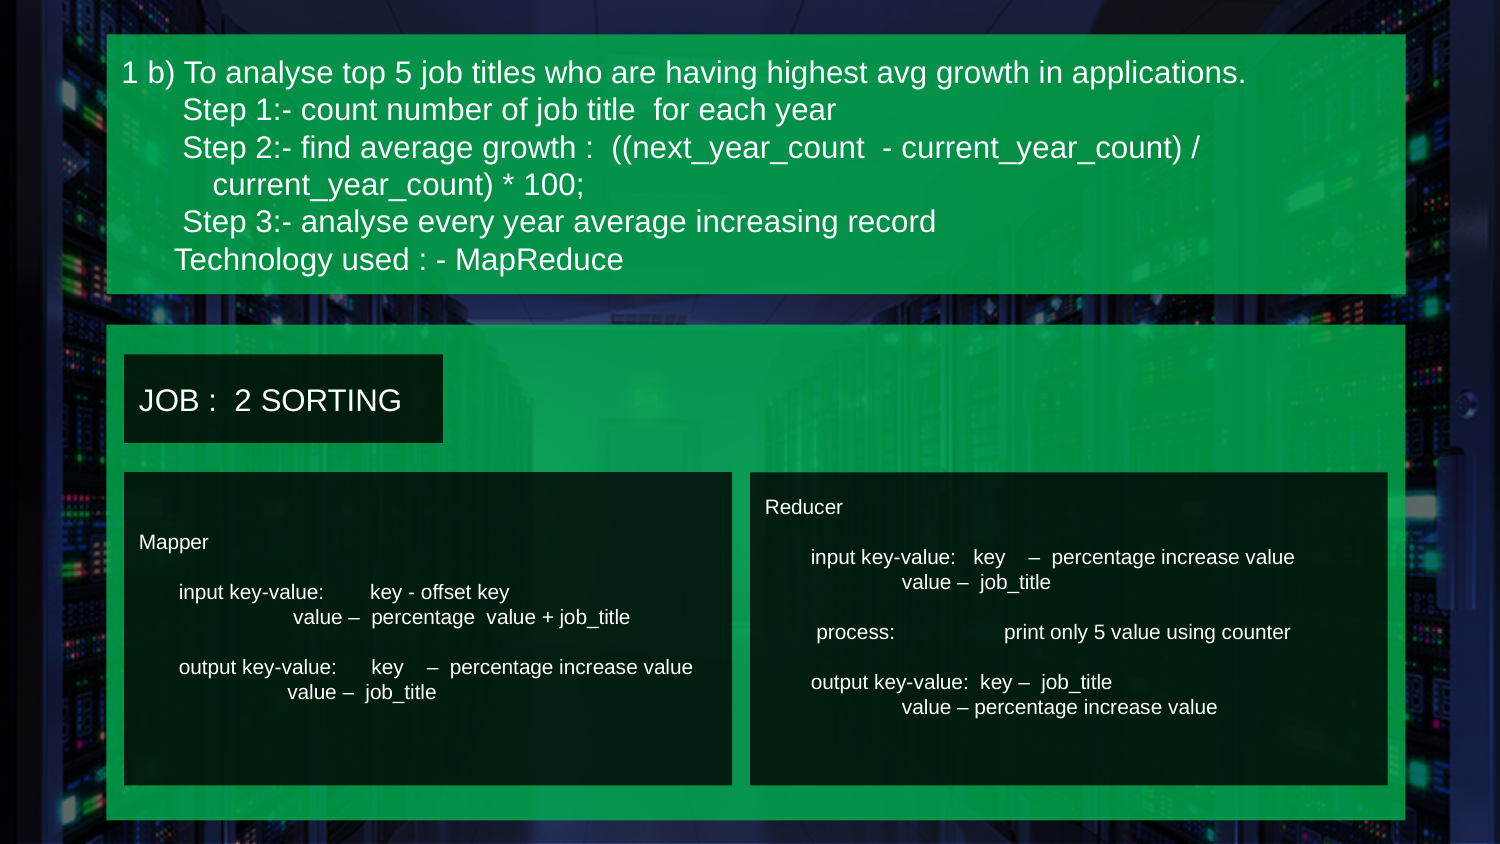

1 b) To analyse top 5 job titles who are having highest avg growth in applications.
 Step 1:- count number of job title for each year
 Step 2:- find average growth : ((next_year_count - current_year_count) / 				 current_year_count) * 100;
 Step 3:- analyse every year average increasing record
 Technology used : - MapReduce
JOB : 2 SORTING
Mapper
 input key-value: key - offset key
	 value – percentage value + job_title
 output key-value: key – percentage increase value
	 value – job_title
Reducer
 input key-value: key – percentage increase value
	 value – job_title
 process: print only 5 value using counter
 output key-value: key – job_title
	 value – percentage increase value